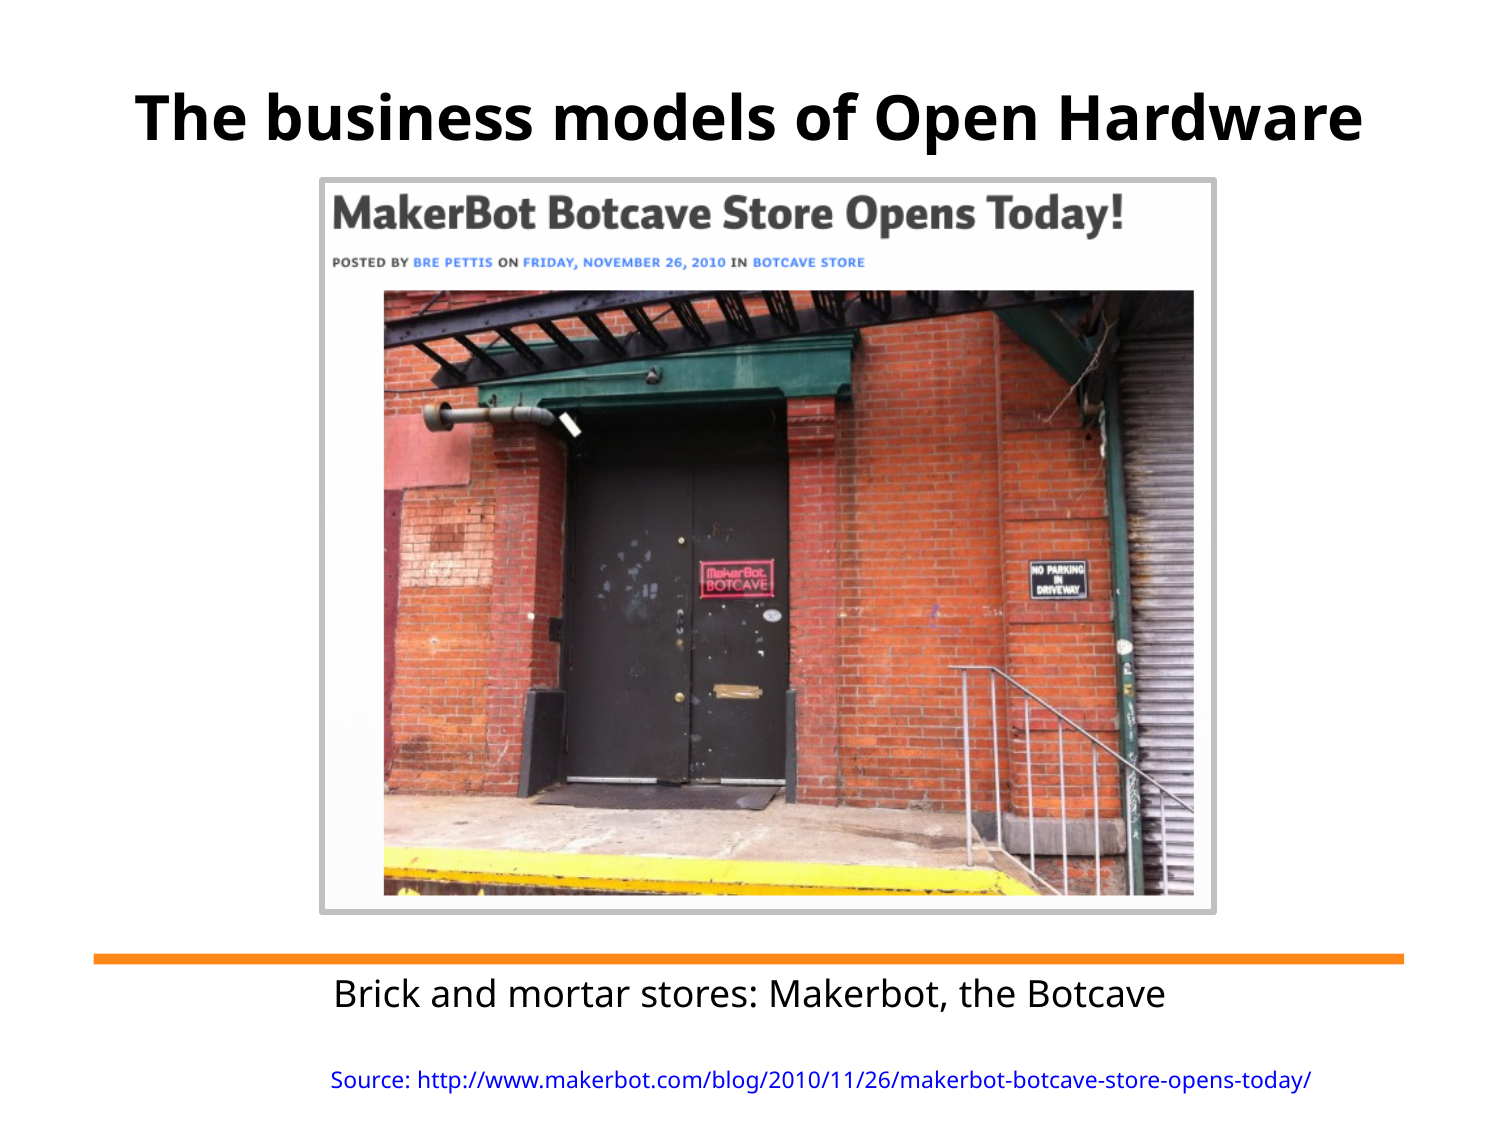

# The business models of Open Hardware
Brick and mortar stores: Makerbot, the Botcave
Source: http://www.makerbot.com/blog/2010/11/26/makerbot-botcave-store-opens-today/